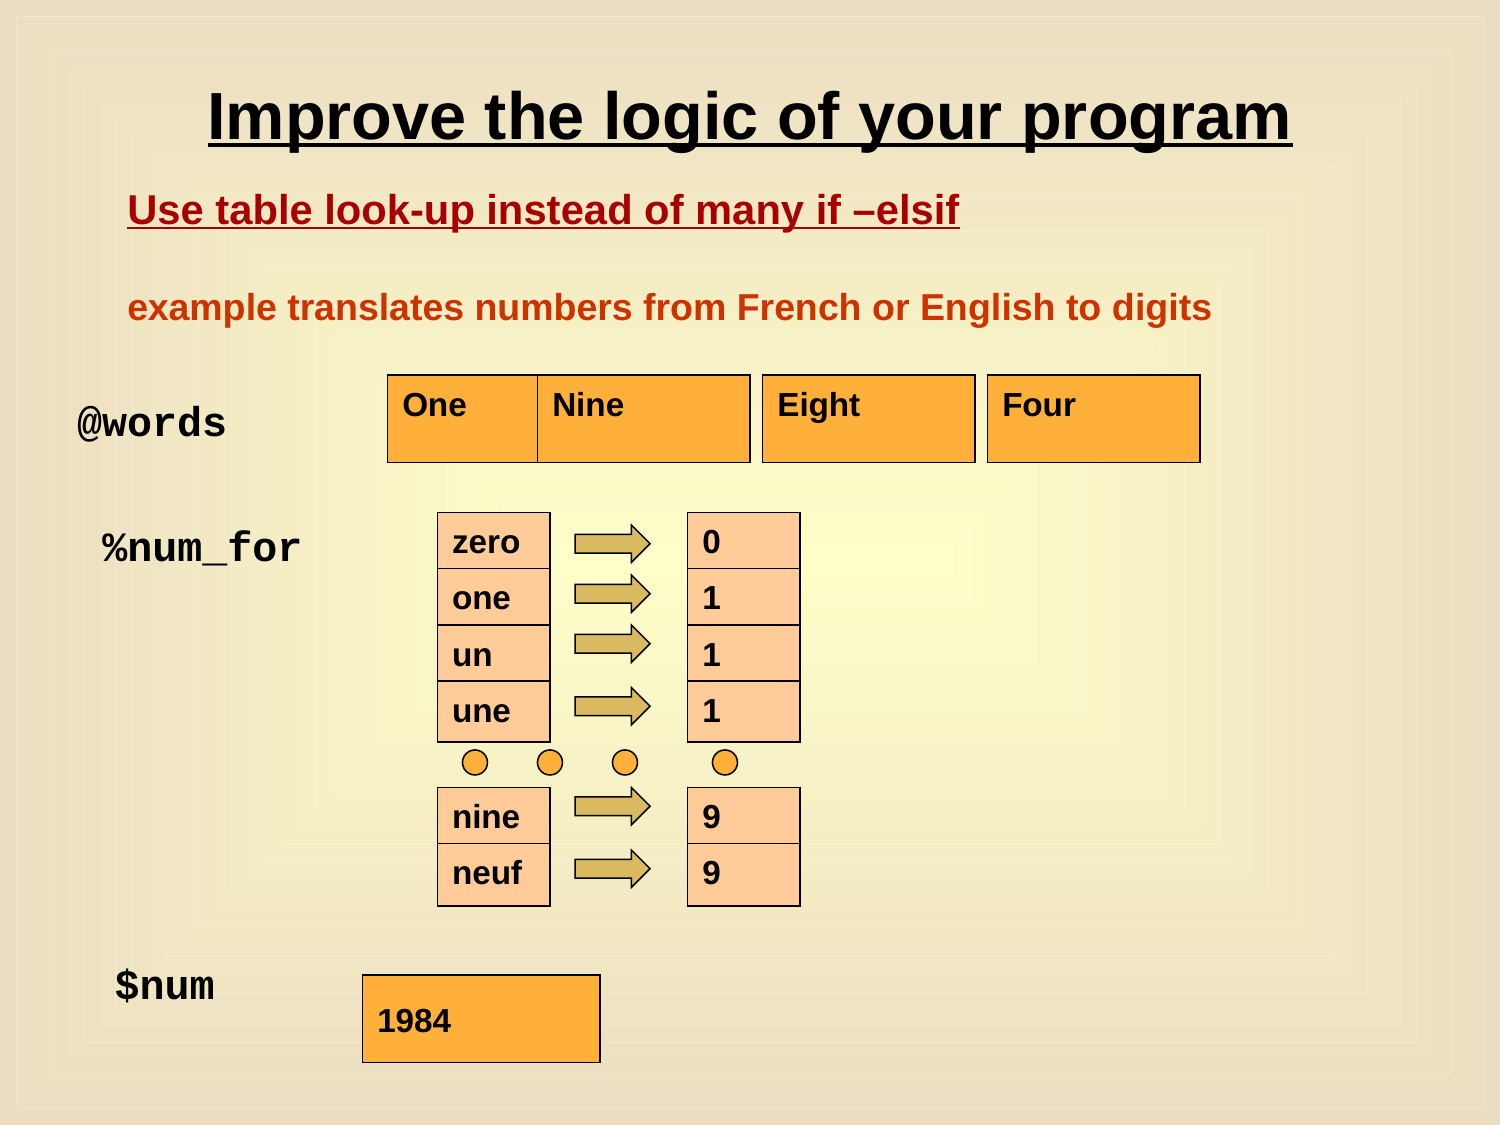

# Improve the logic of your program
Use table look-up instead of many if –elsif
example translates numbers from French or English to digits
One
Nine
Eight
Four
@words
%num_for
zero
one
un
une
0
1
1
1
nine
neuf
9
9
$num
1984